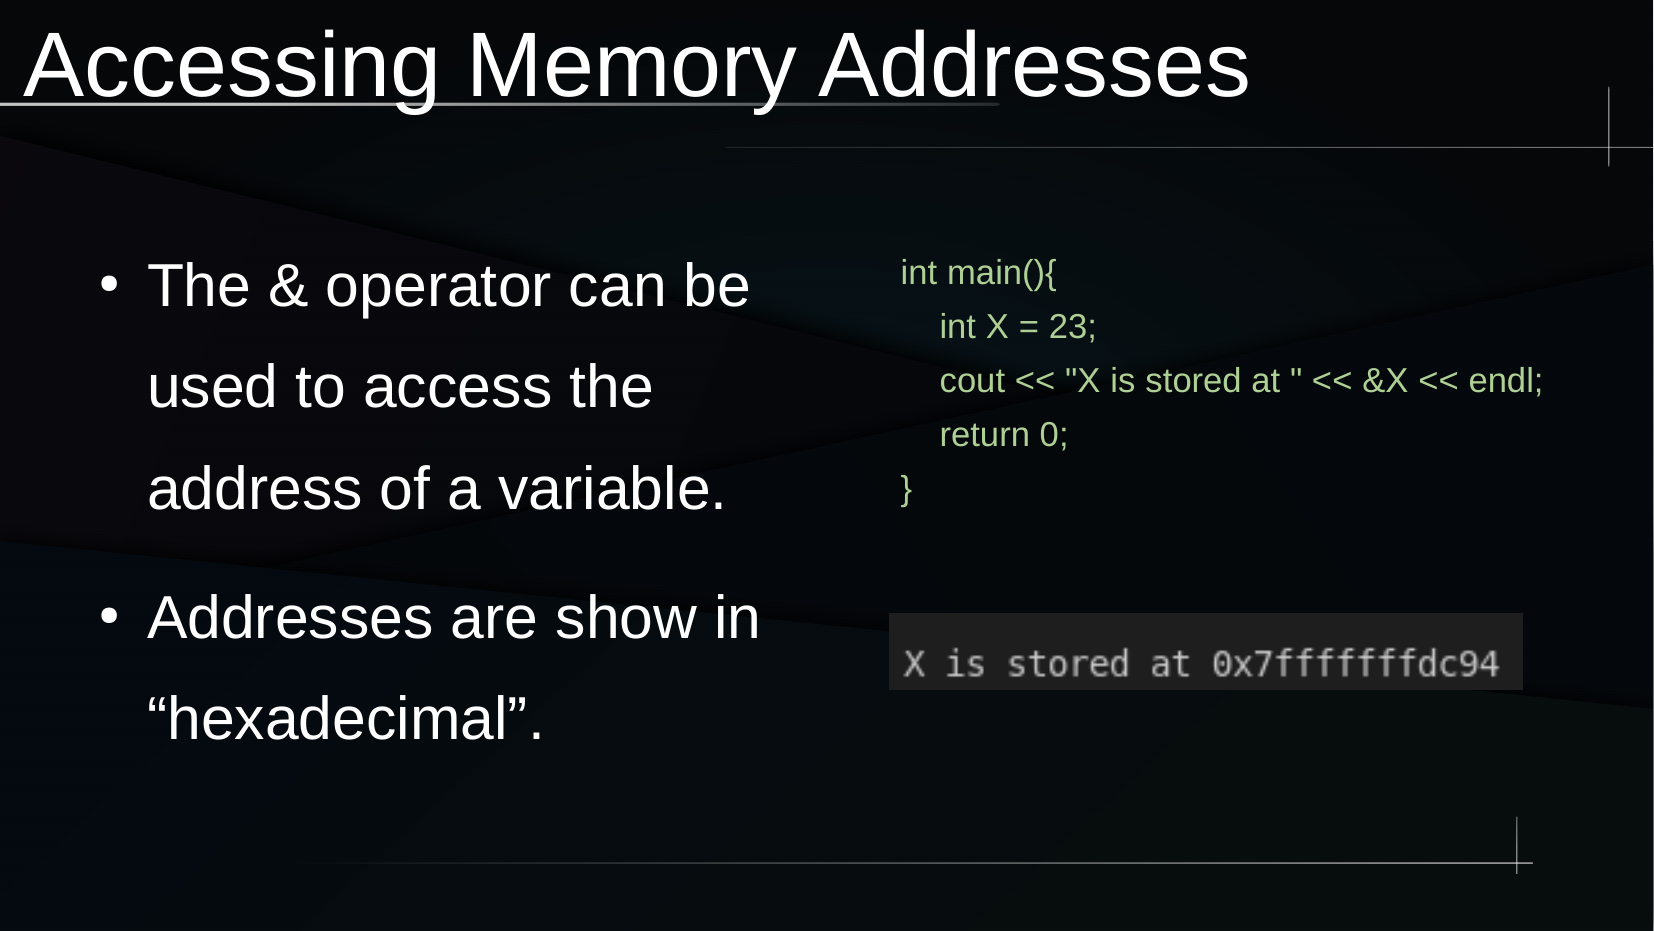

# Accessing Memory Addresses
The & operator can be used to access the address of a variable.
Addresses are show in “hexadecimal”.
int main(){
 int X = 23;
 cout << "X is stored at " << &X << endl;
 return 0;
}